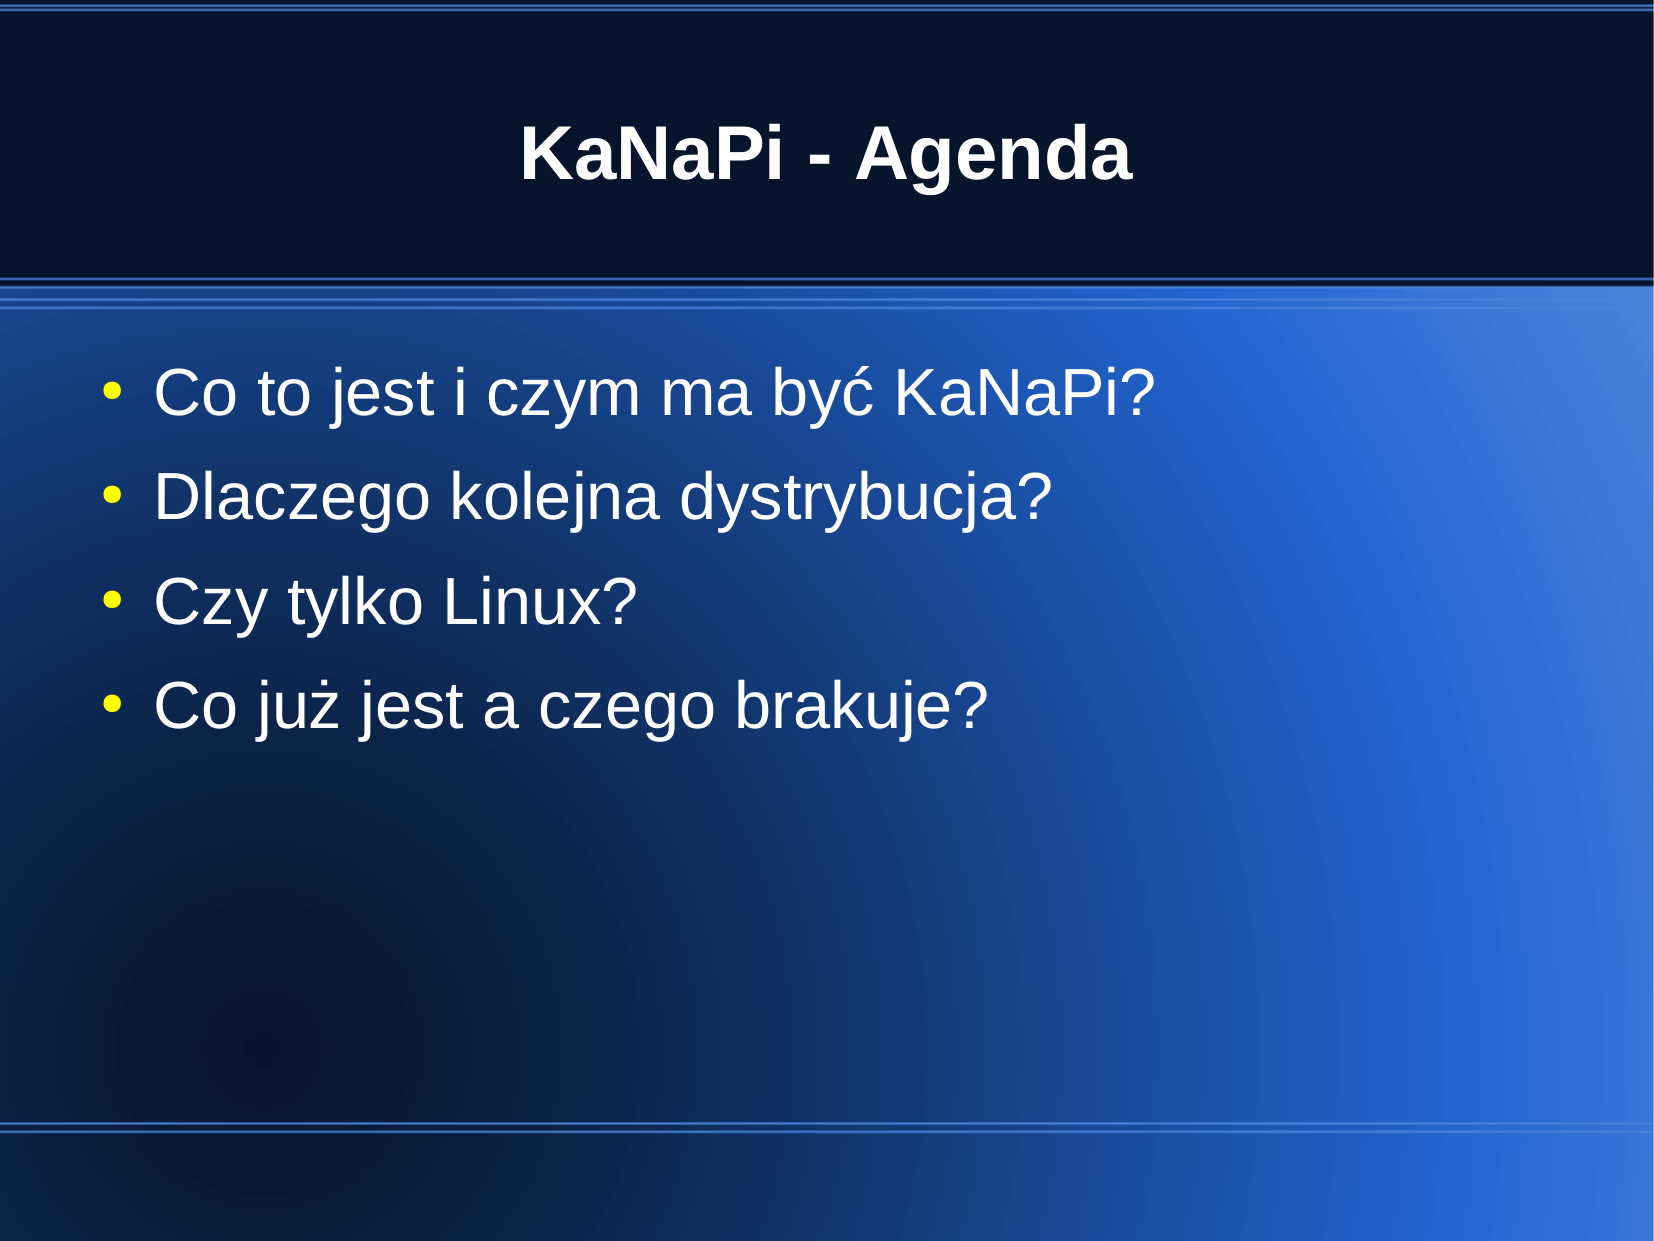

# KaNaPi - Agenda
Co to jest i czym ma być KaNaPi?
Dlaczego kolejna dystrybucja?
Czy tylko Linux?
Co już jest a czego brakuje?